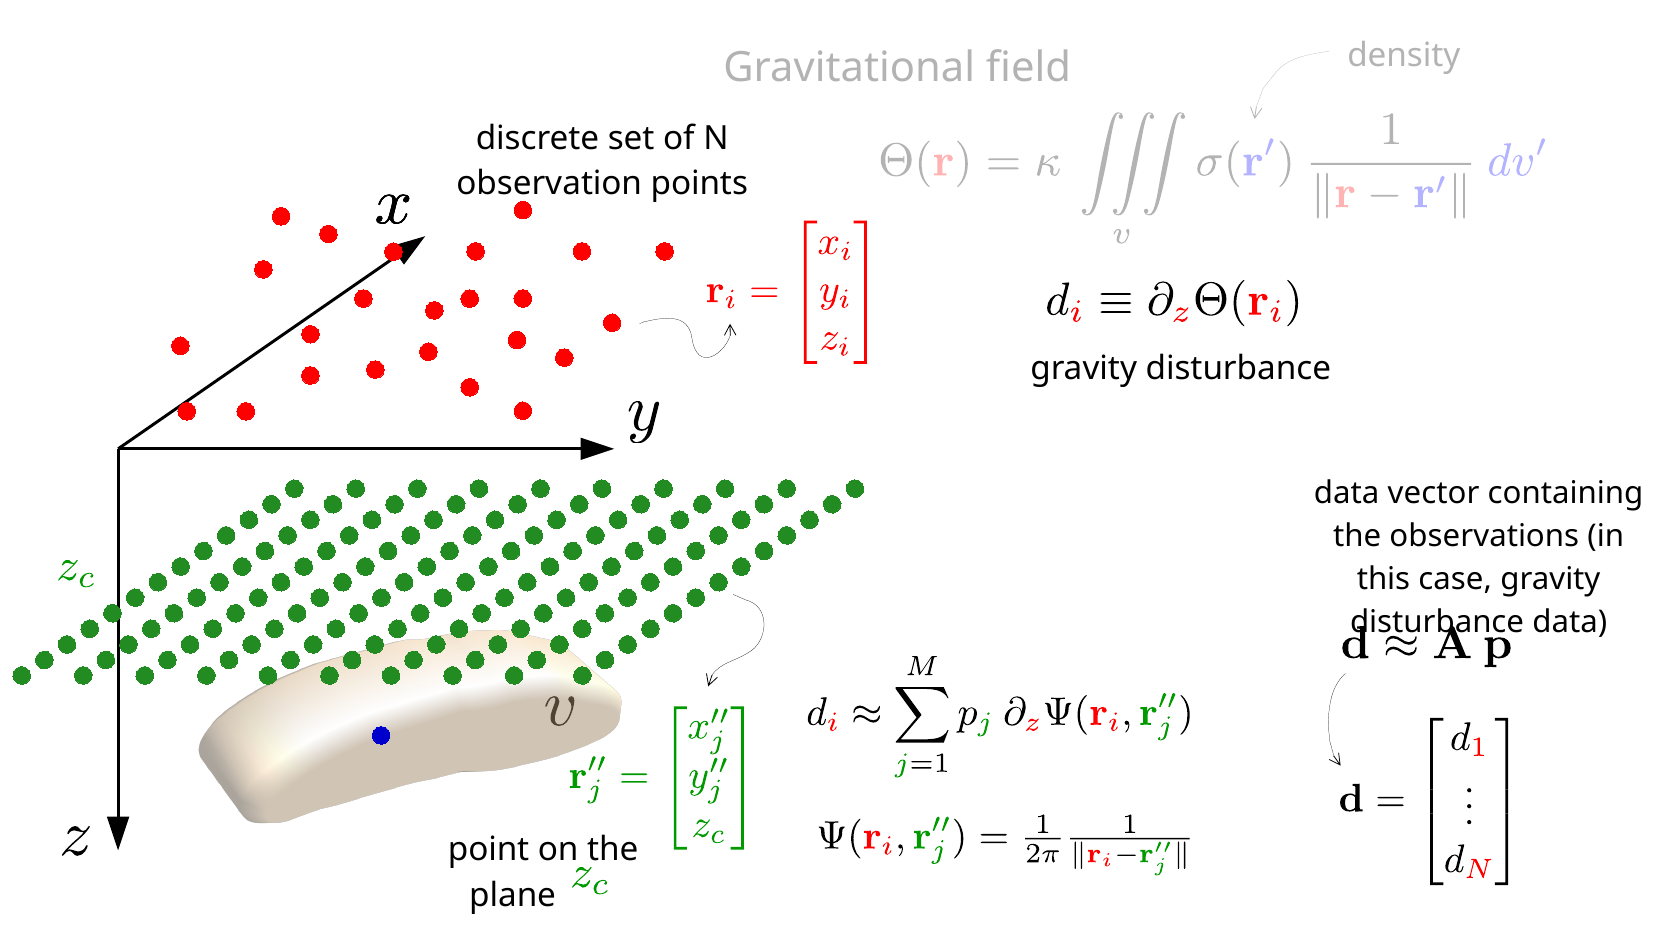

density
Gravitational field
discrete set of N observation points
gravity disturbance
data vector containing the observations (in this case, gravity disturbance data)
point on the
 plane